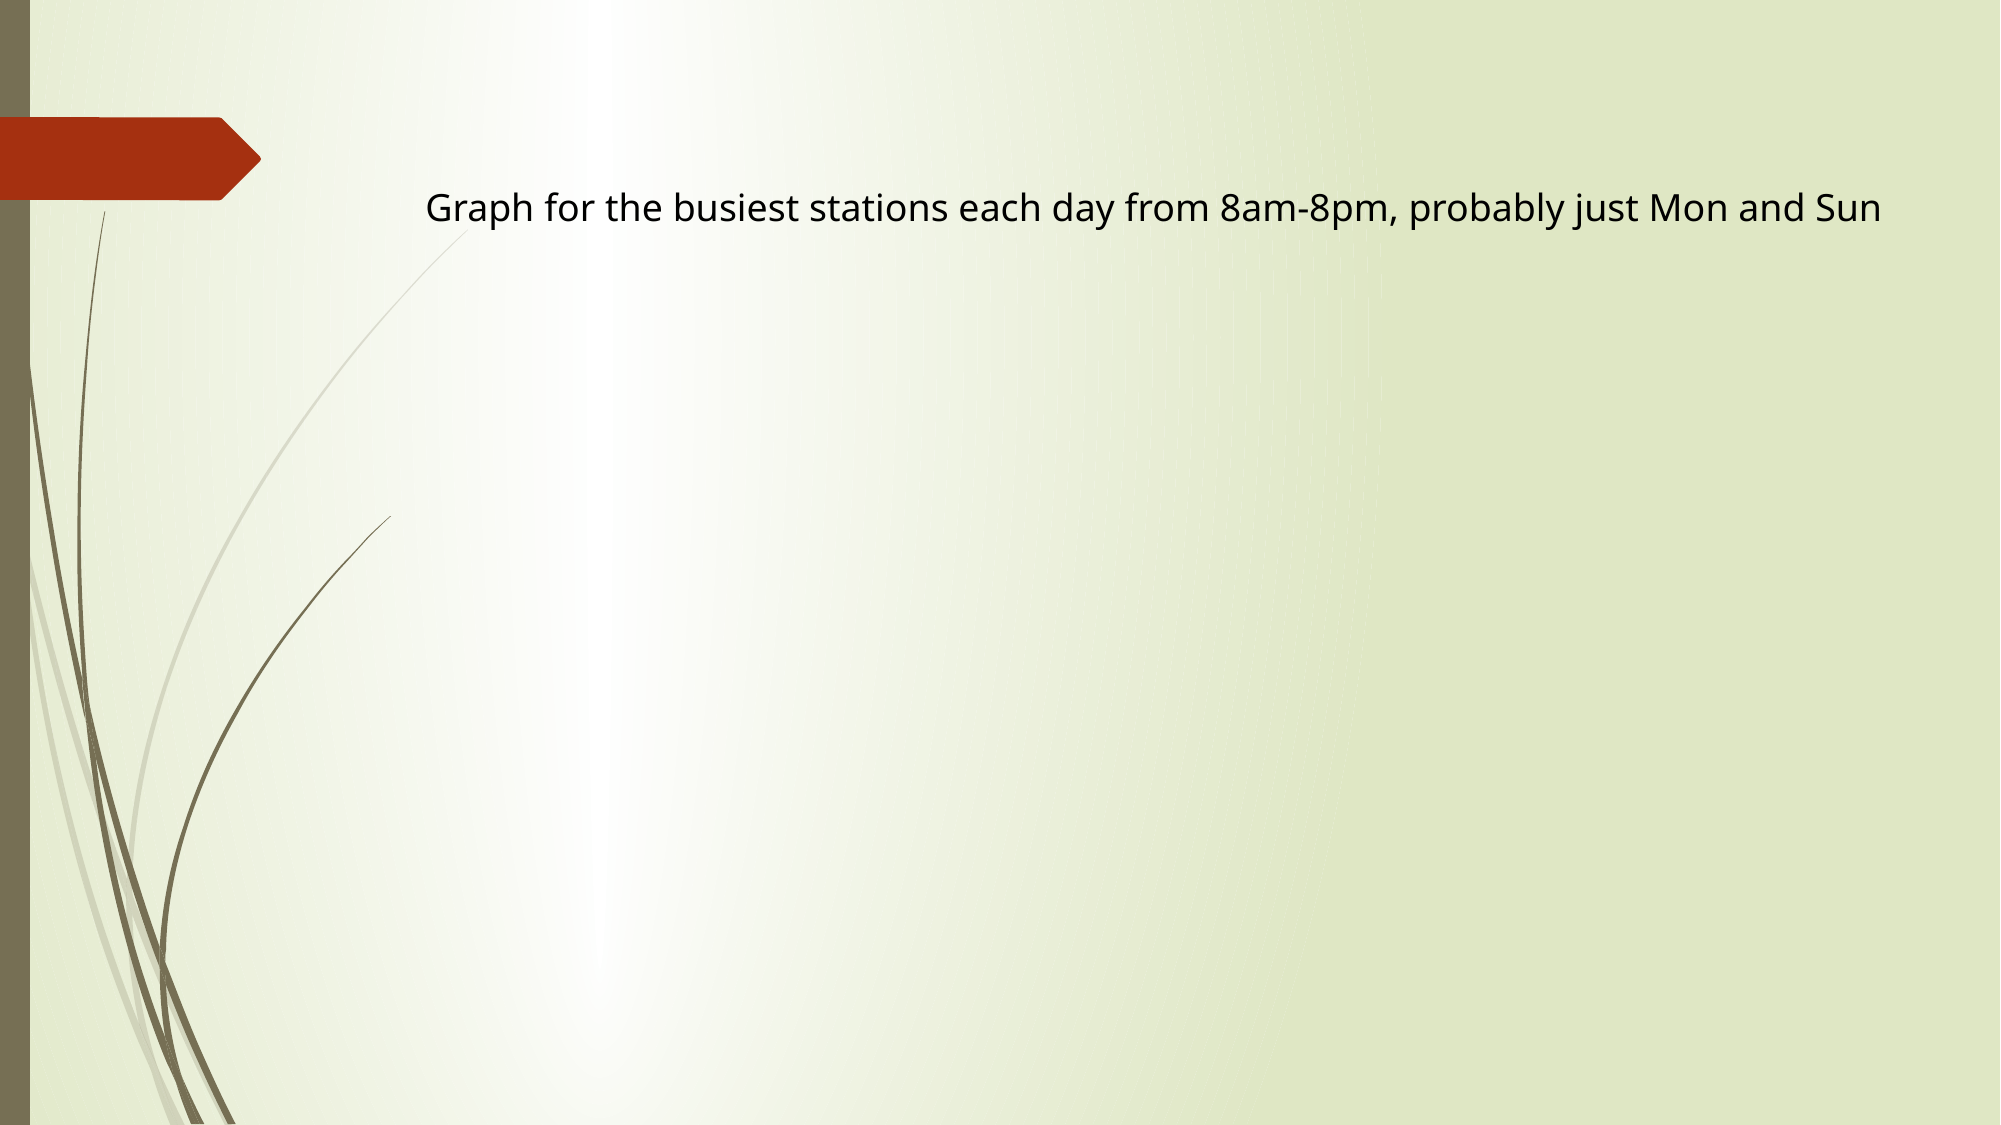

# Graph for the busiest stations each day from 8am-8pm, probably just Mon and Sun